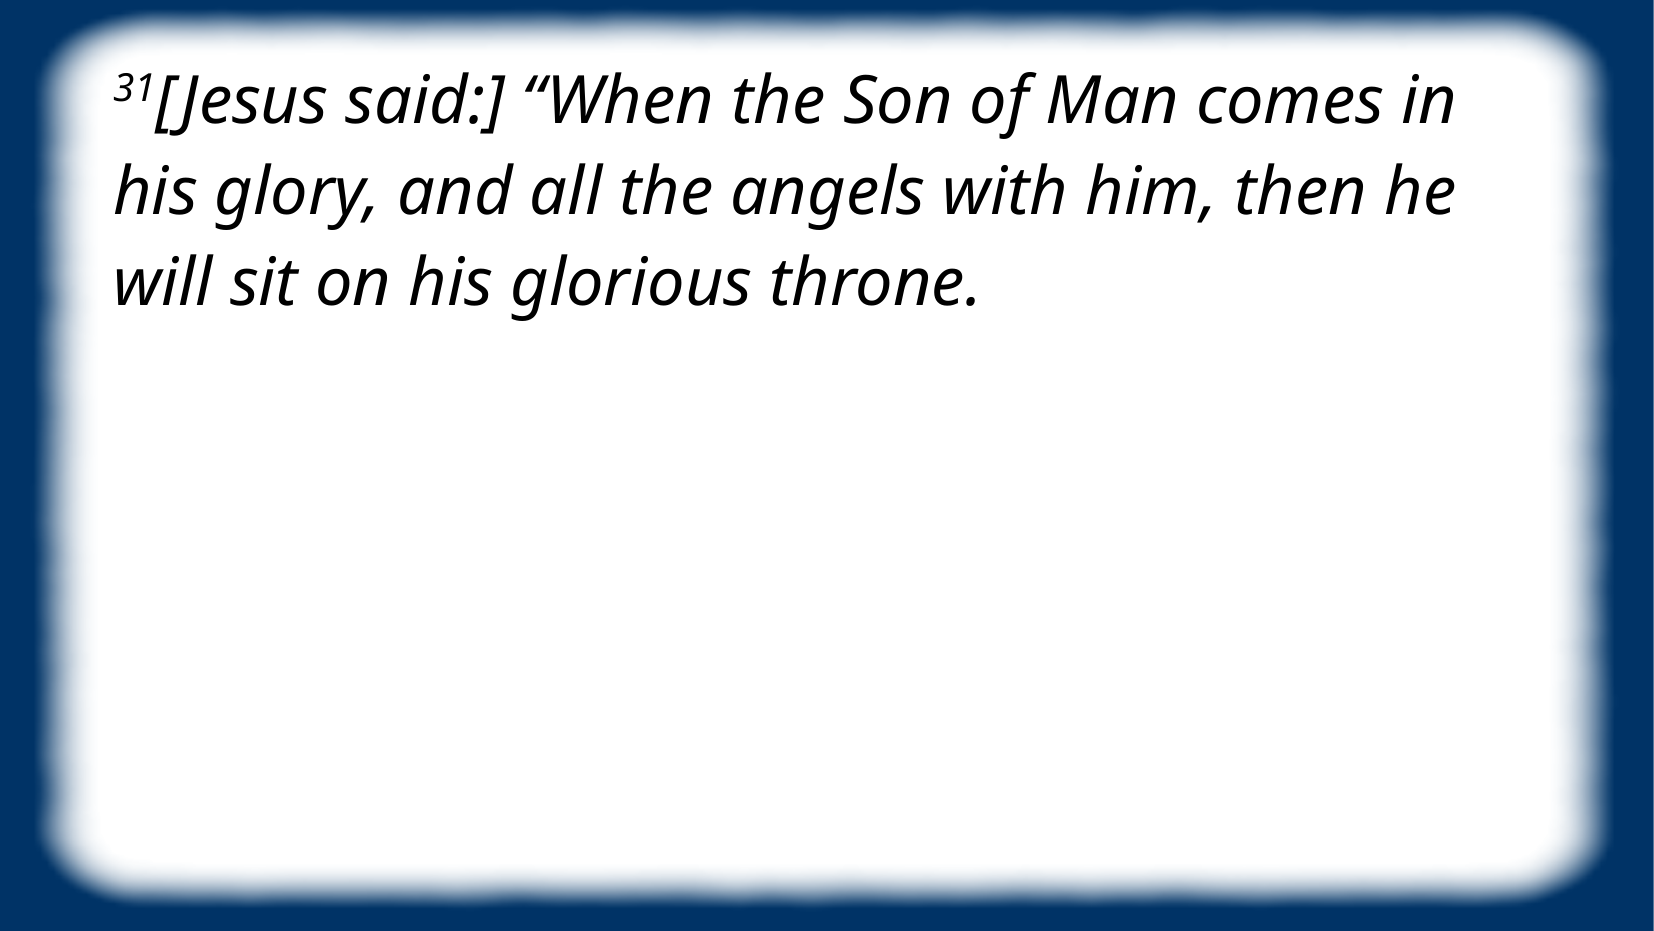

31[Jesus said:] “When the Son of Man comes in his glory, and all the angels with him, then he will sit on his glorious throne.